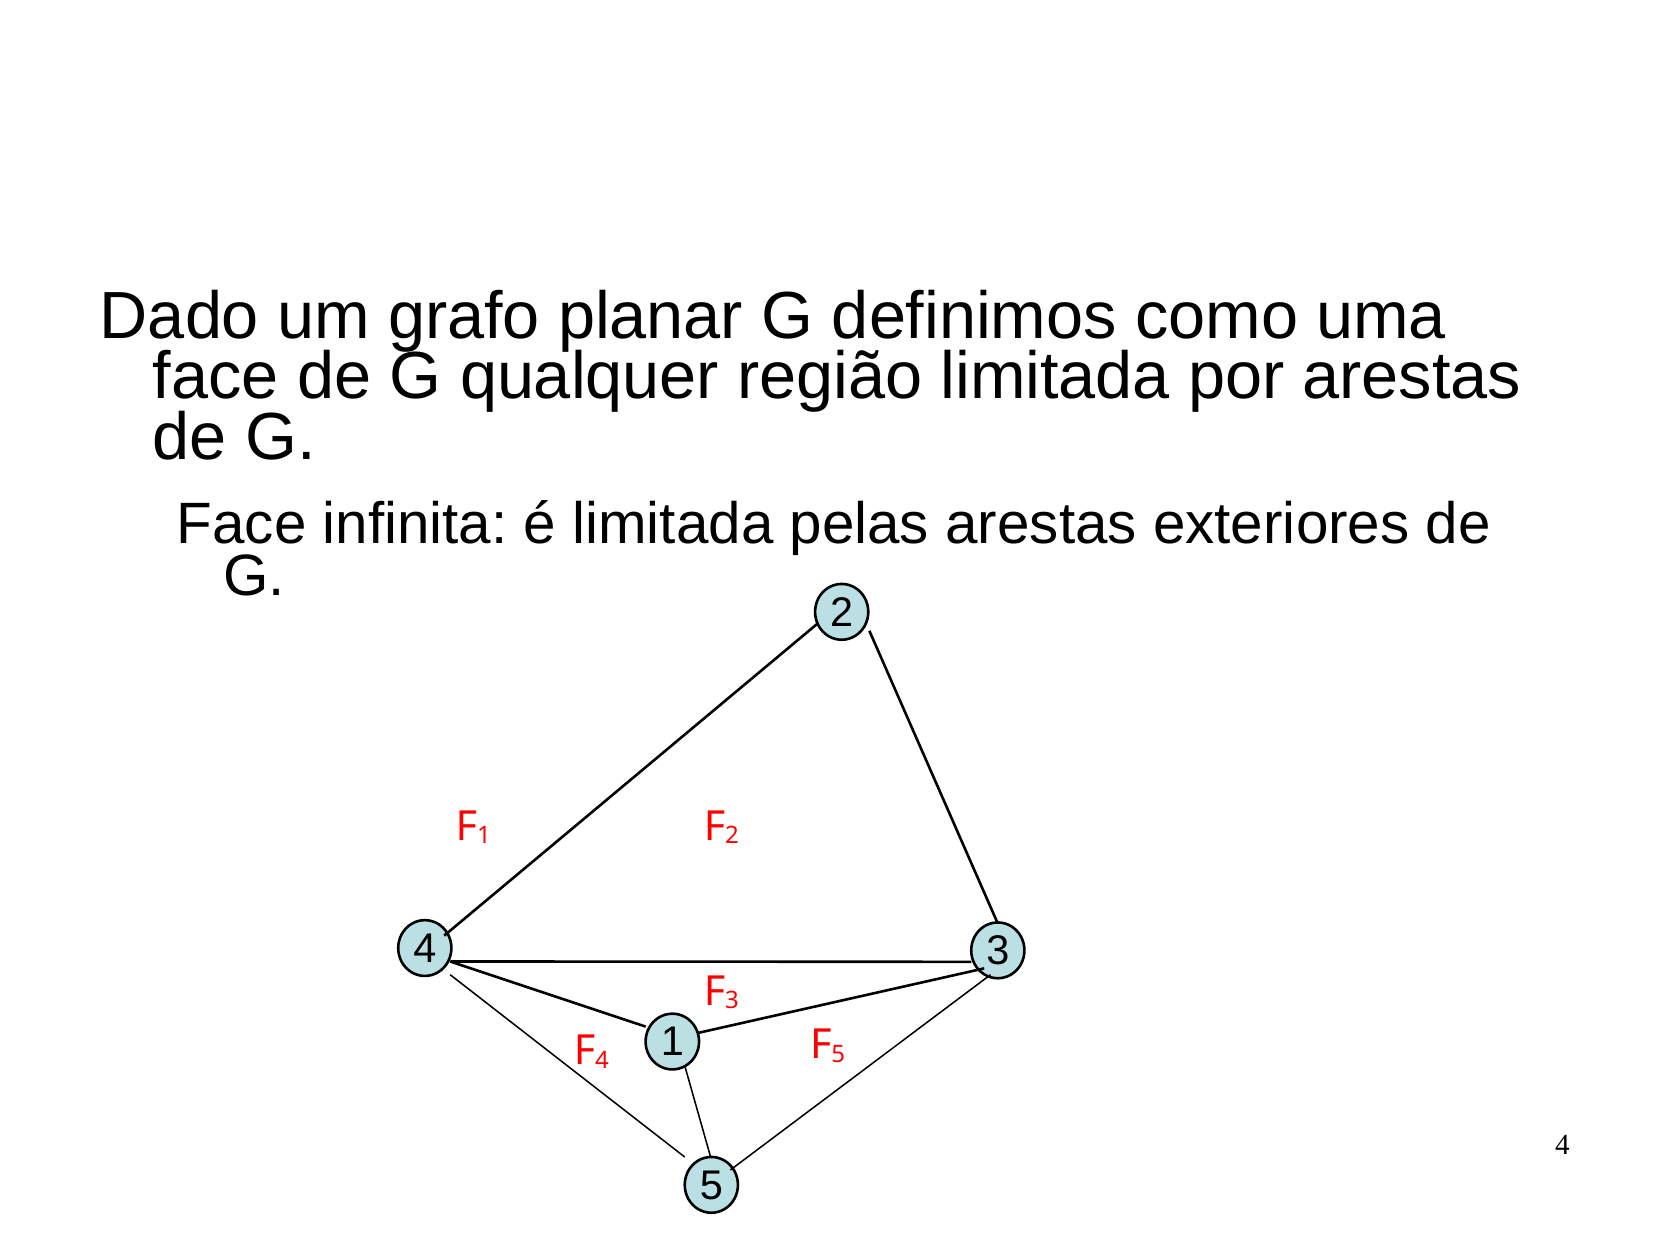

#
Dado um grafo planar G definimos como uma face de G qualquer região limitada por arestas de G.
Face infinita: é limitada pelas arestas exteriores de G.
2
F1
F2
4
3
F3
F5
F4
1
4
5